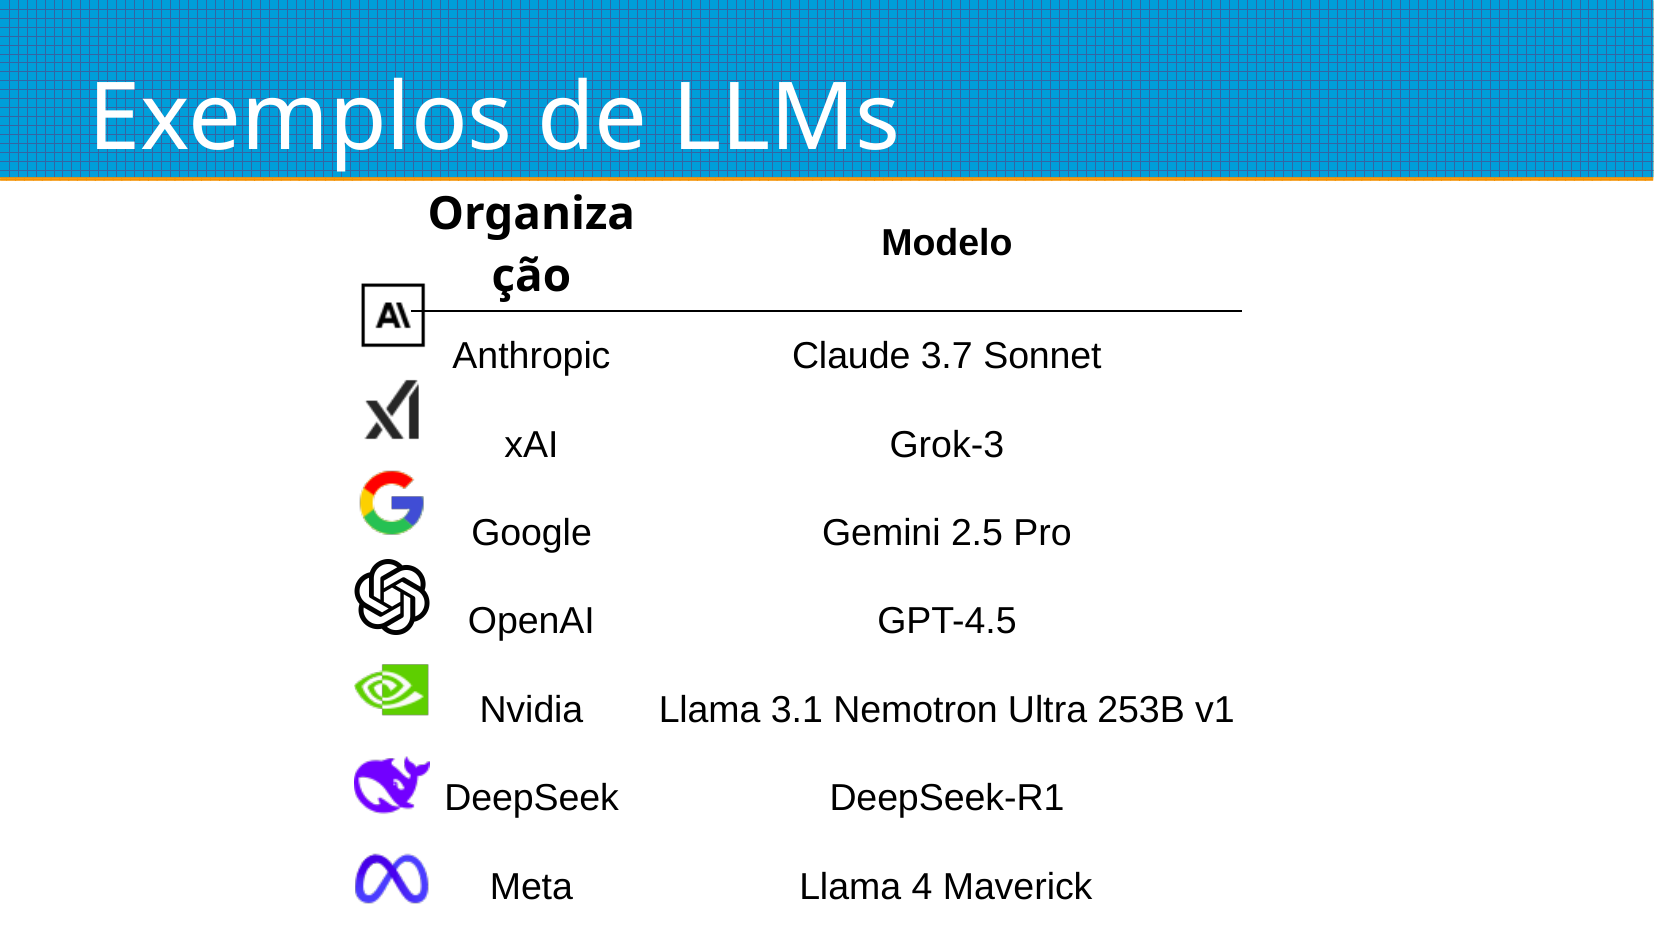

# Exemplos de LLMs
| Organização | Modelo |
| --- | --- |
| Anthropic | Claude 3.7 Sonnet |
| xAI | Grok-3 |
| Google | Gemini 2.5 Pro |
| OpenAI | GPT-4.5 |
| Nvidia | Llama 3.1 Nemotron Ultra 253B v1 |
| DeepSeek | DeepSeek-R1 |
| Meta | Llama 4 Maverick |